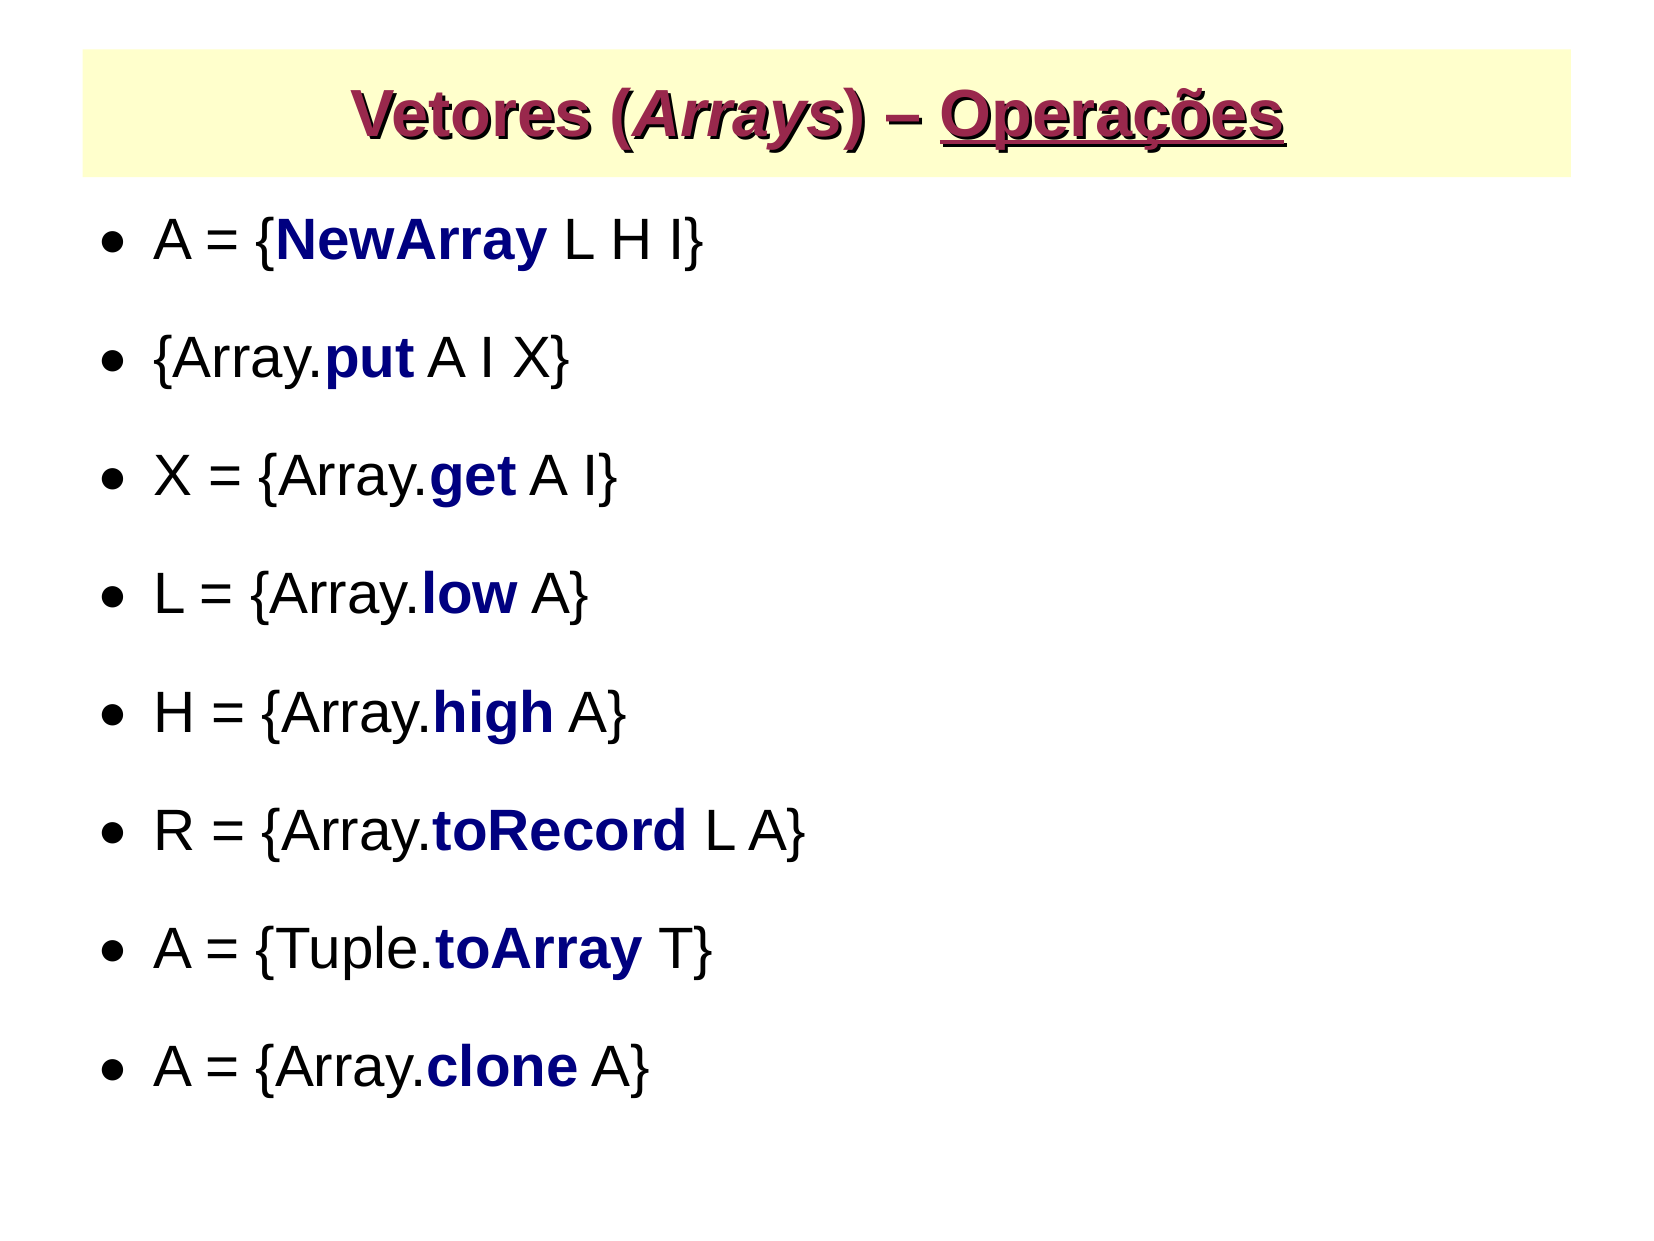

# Vetores (Arrays) – Operações
A = {NewArray L H I}
{Array.put A I X}
X = {Array.get A I}
L = {Array.low A}
H = {Array.high A}
R = {Array.toRecord L A}
A = {Tuple.toArray T}
A = {Array.clone A}